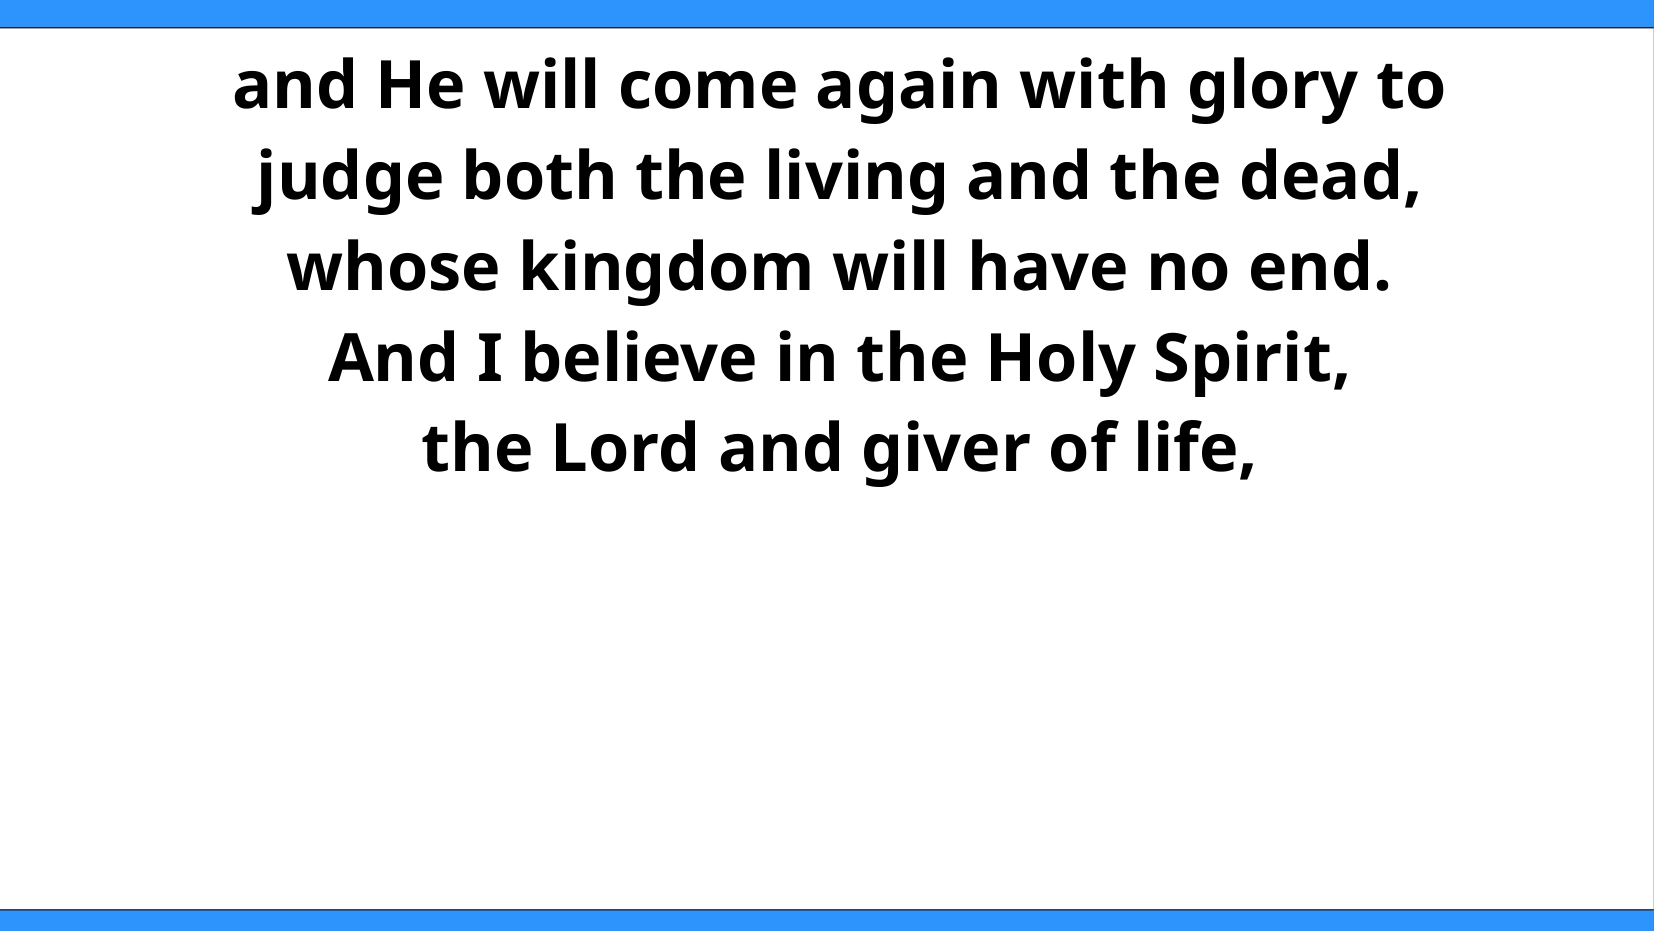

and He will come again with glory to
judge both the living and the dead,
whose kingdom will have no end.
And I believe in the Holy Spirit,
the Lord and giver of life,